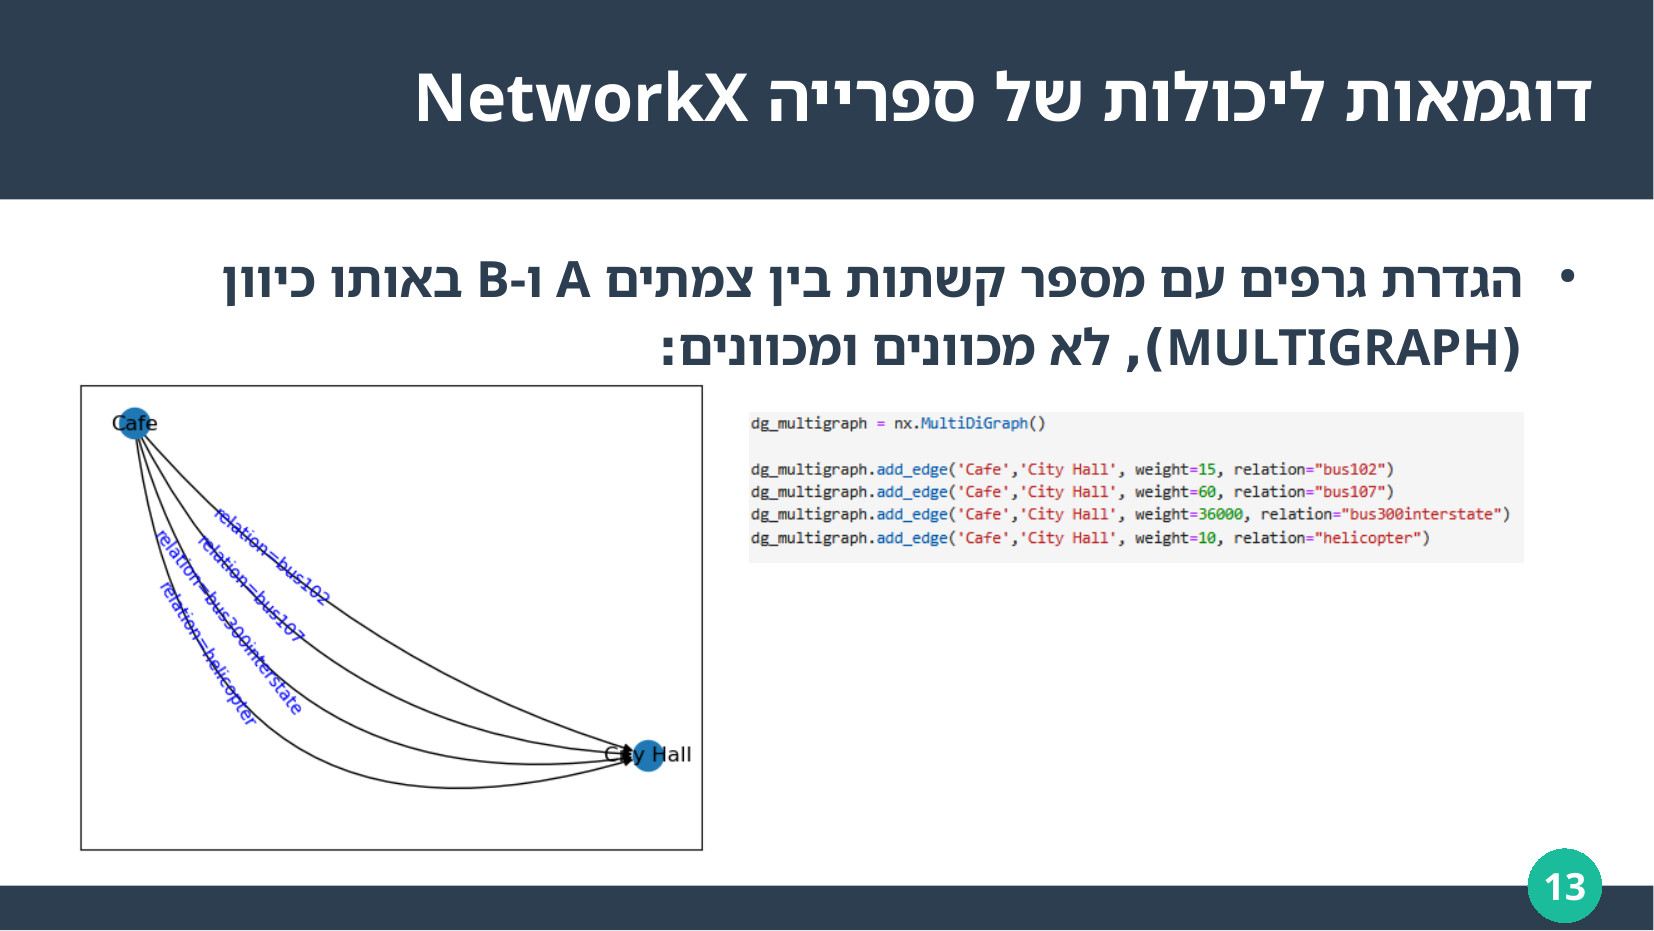

# דוגמאות ליכולות של ספרייה NetworkX
הגדרת גרפים עם מספר קשתות בין צמתים A ו-B באותו כיוון (MULTIGRAPH), לא מכוונים ומכוונים:
13